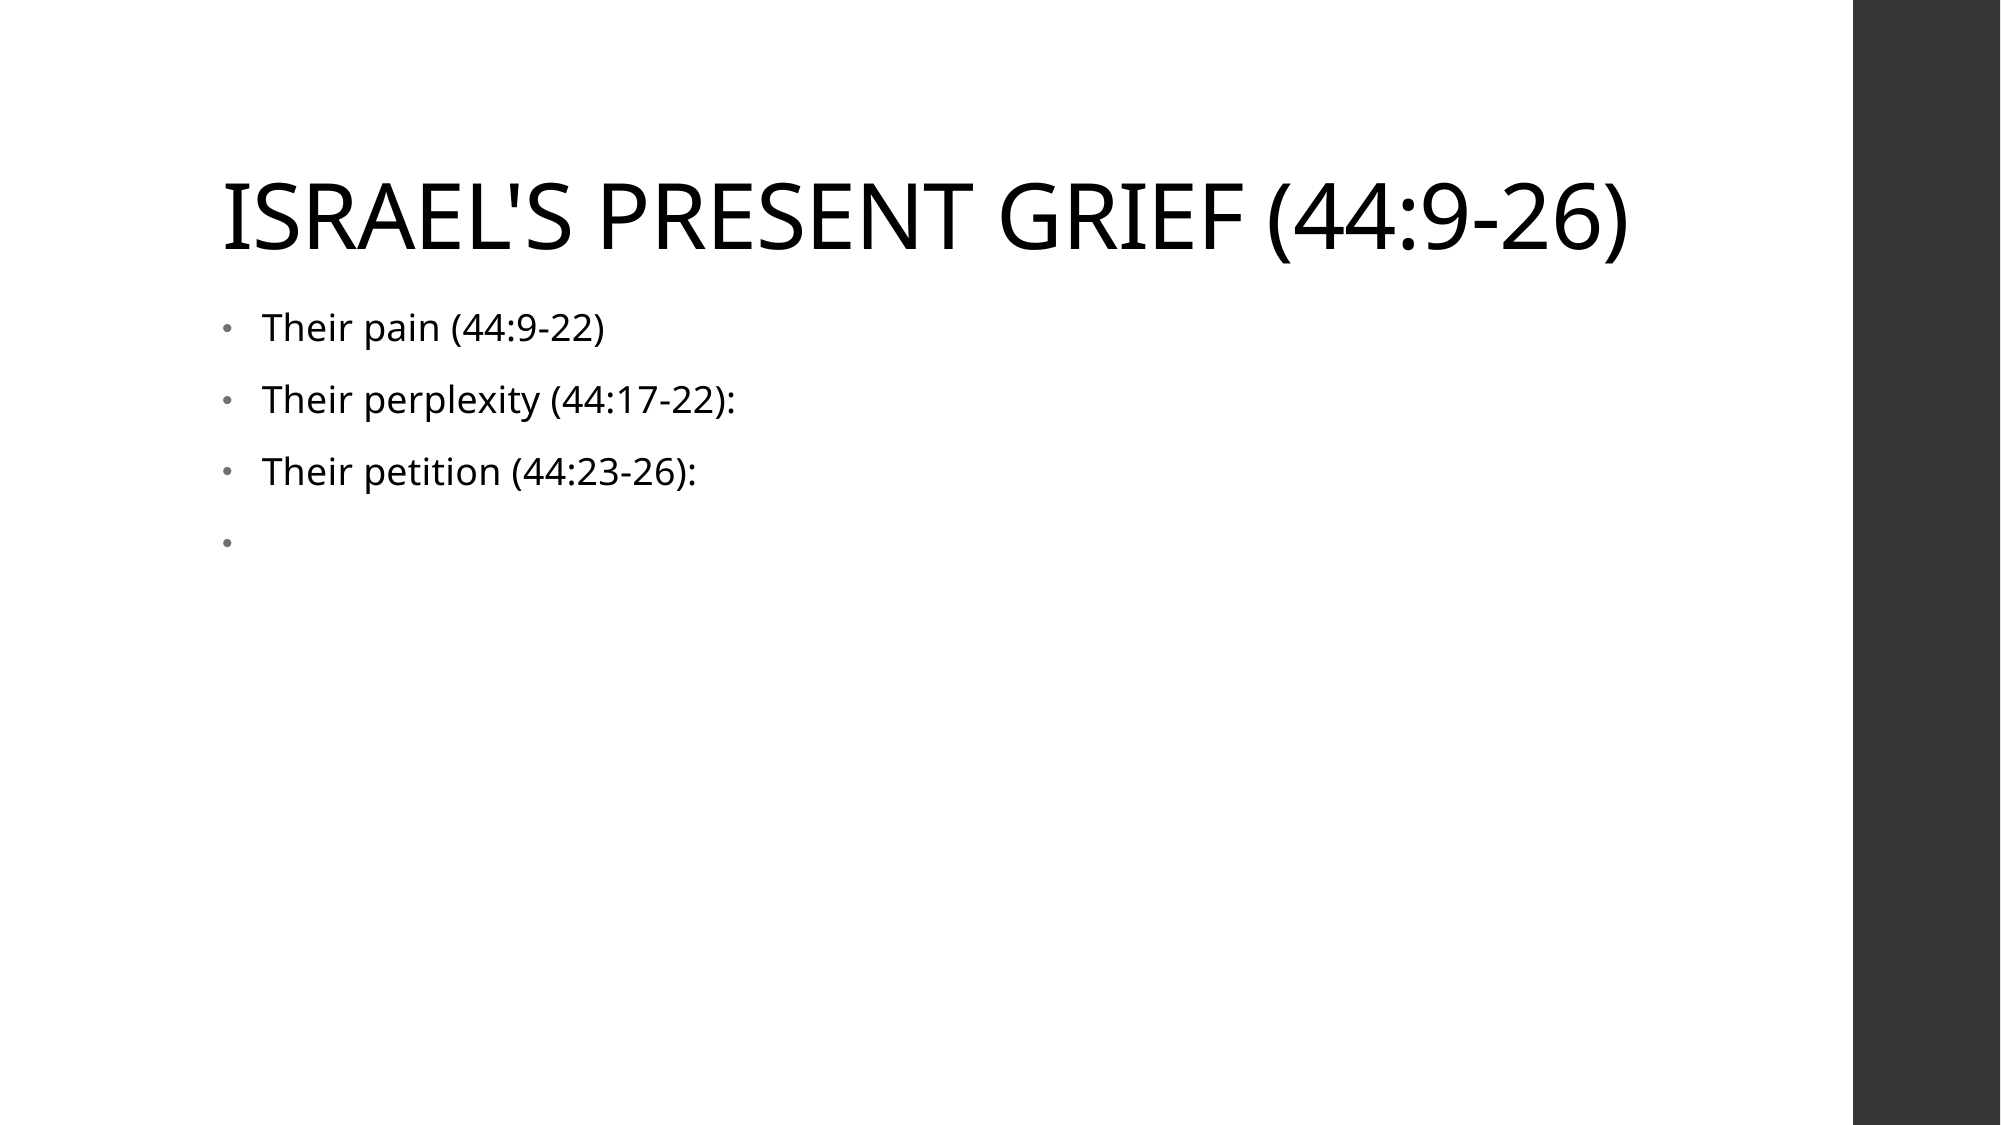

# ISRAEL'S PRESENT GRIEF (44:9-26)
 Their pain (44:9-22)
 Their perplexity (44:17-22):
 Their petition (44:23-26):